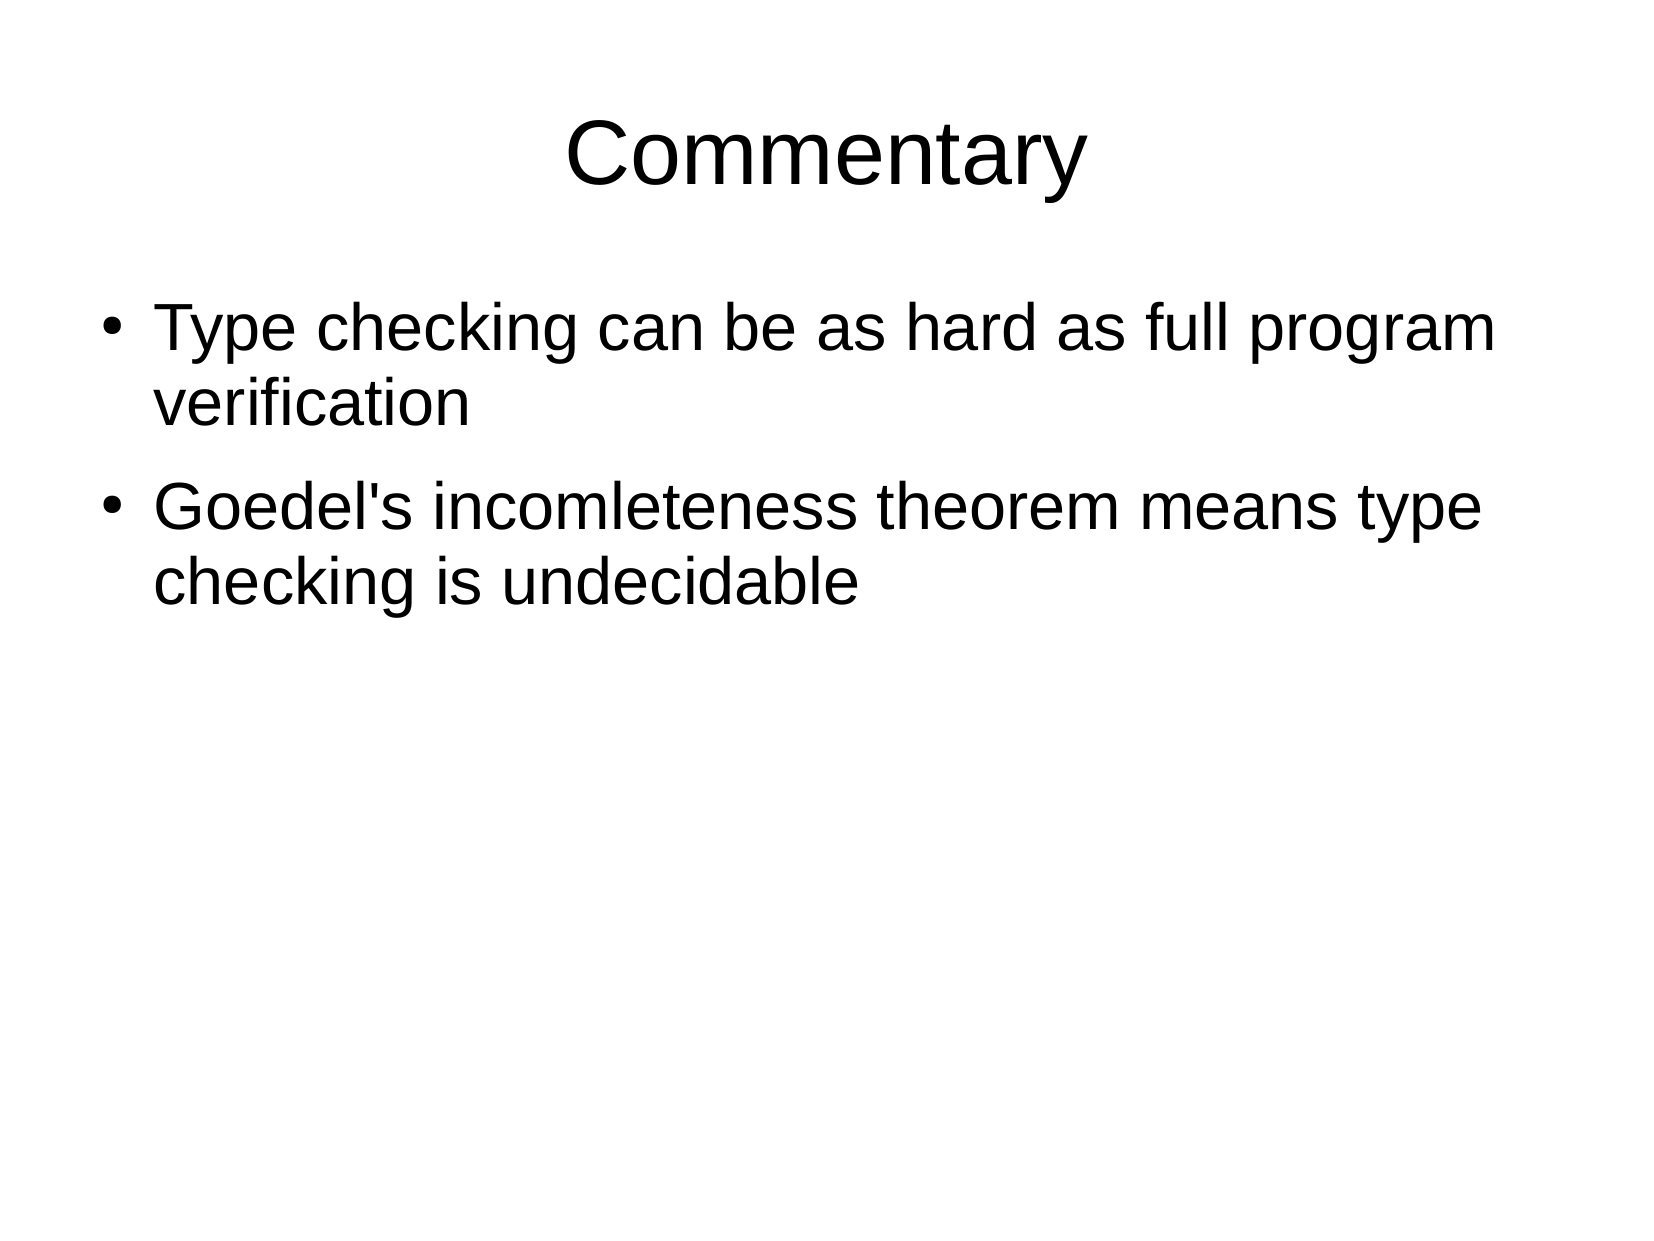

# Commentary
Type checking can be as hard as full program verification
Goedel's incomleteness theorem means type checking is undecidable